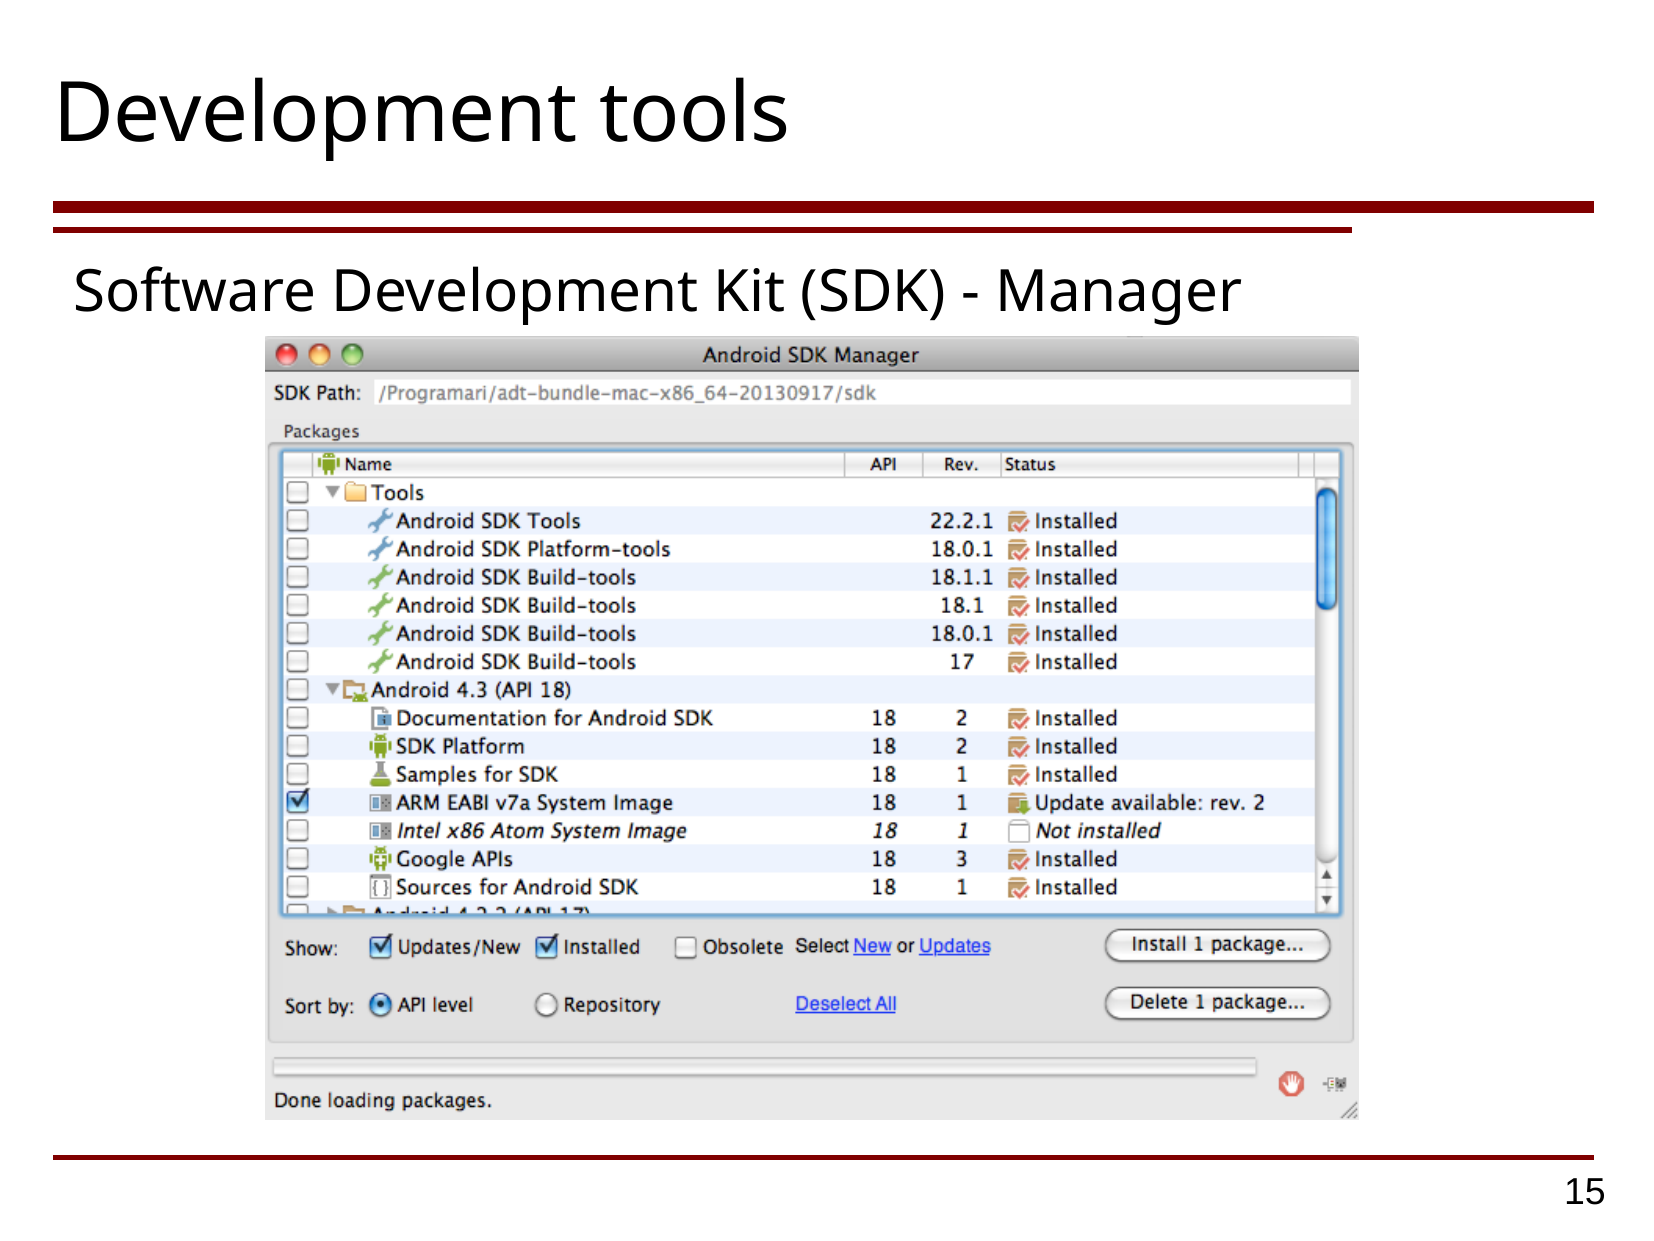

# Development tools
Software Development Kit (SDK) - Manager